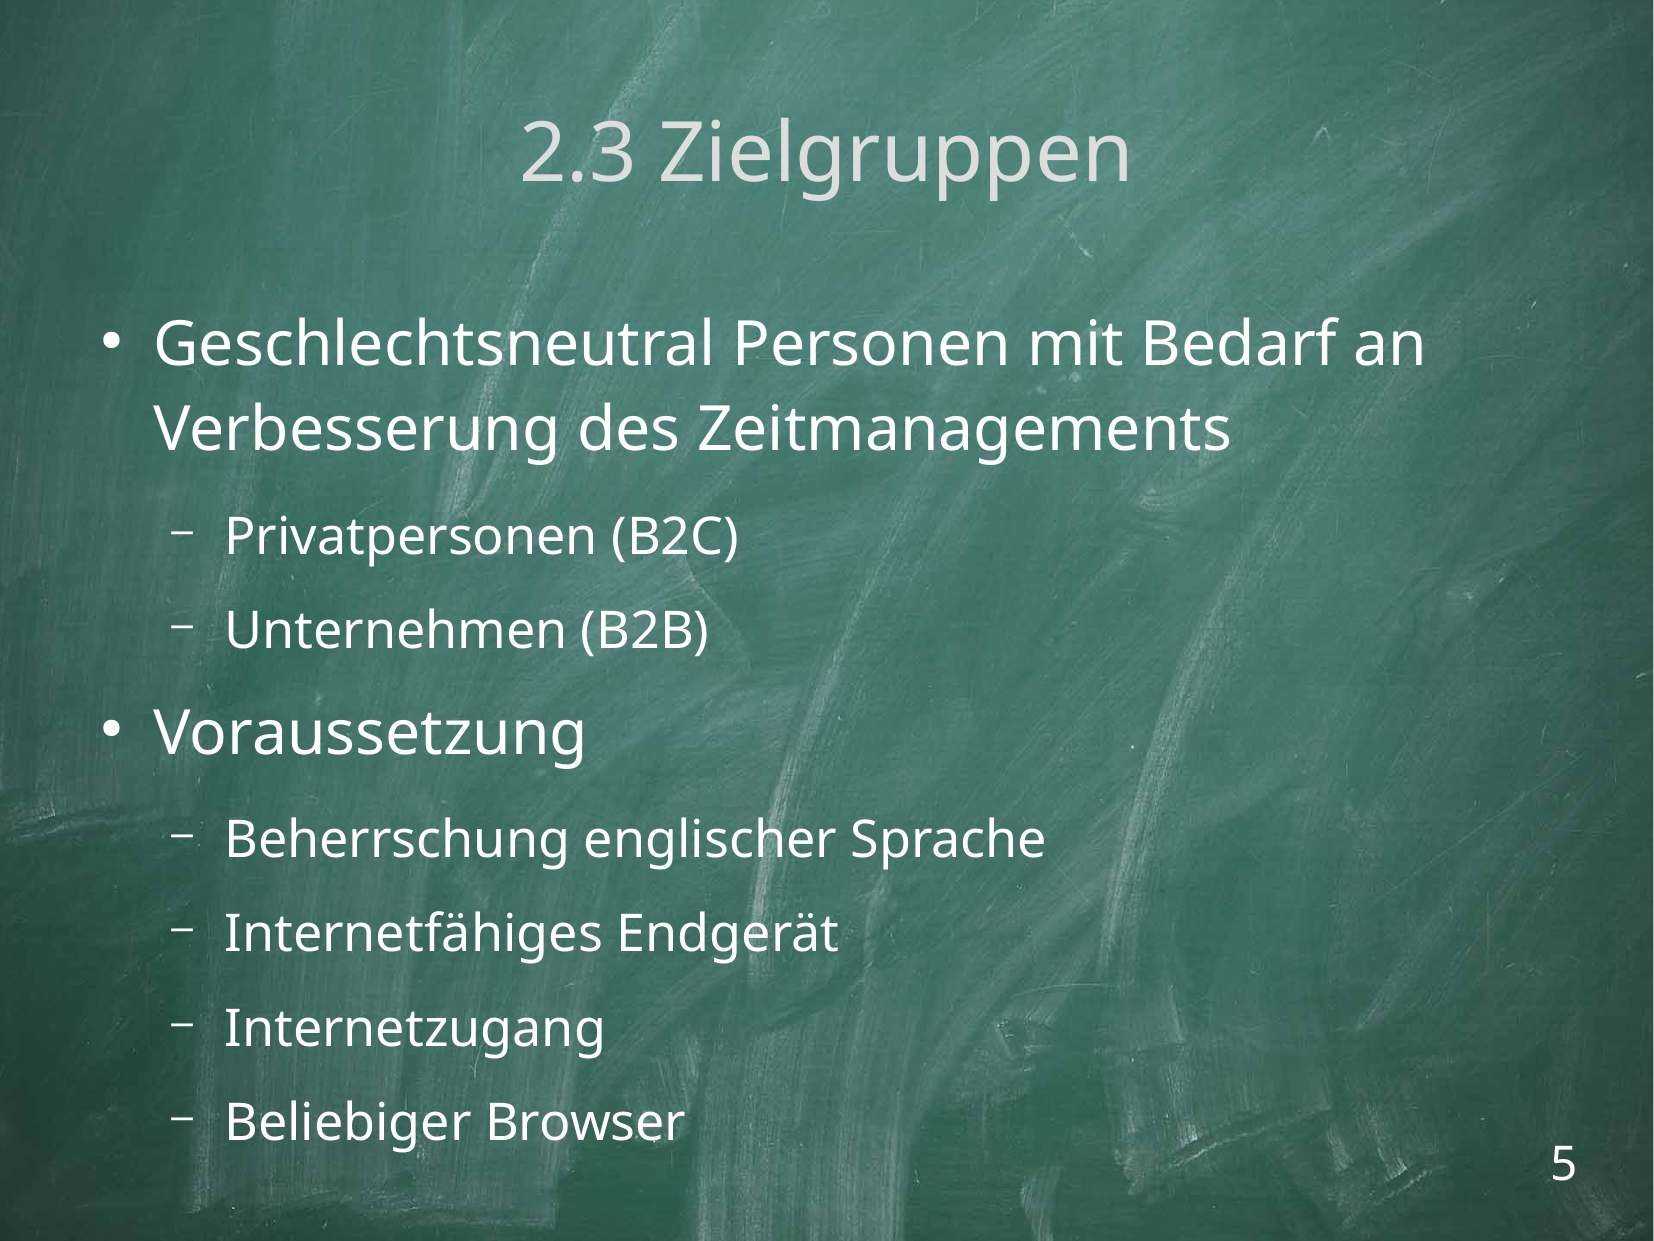

# 2.3 Zielgruppen
Geschlechtsneutral Personen mit Bedarf an Verbesserung des Zeitmanagements
Privatpersonen (B2C)
Unternehmen (B2B)
Voraussetzung
Beherrschung englischer Sprache
Internetfähiges Endgerät
Internetzugang
Beliebiger Browser
5
Mittelstufenprojekt: Personal Kanban